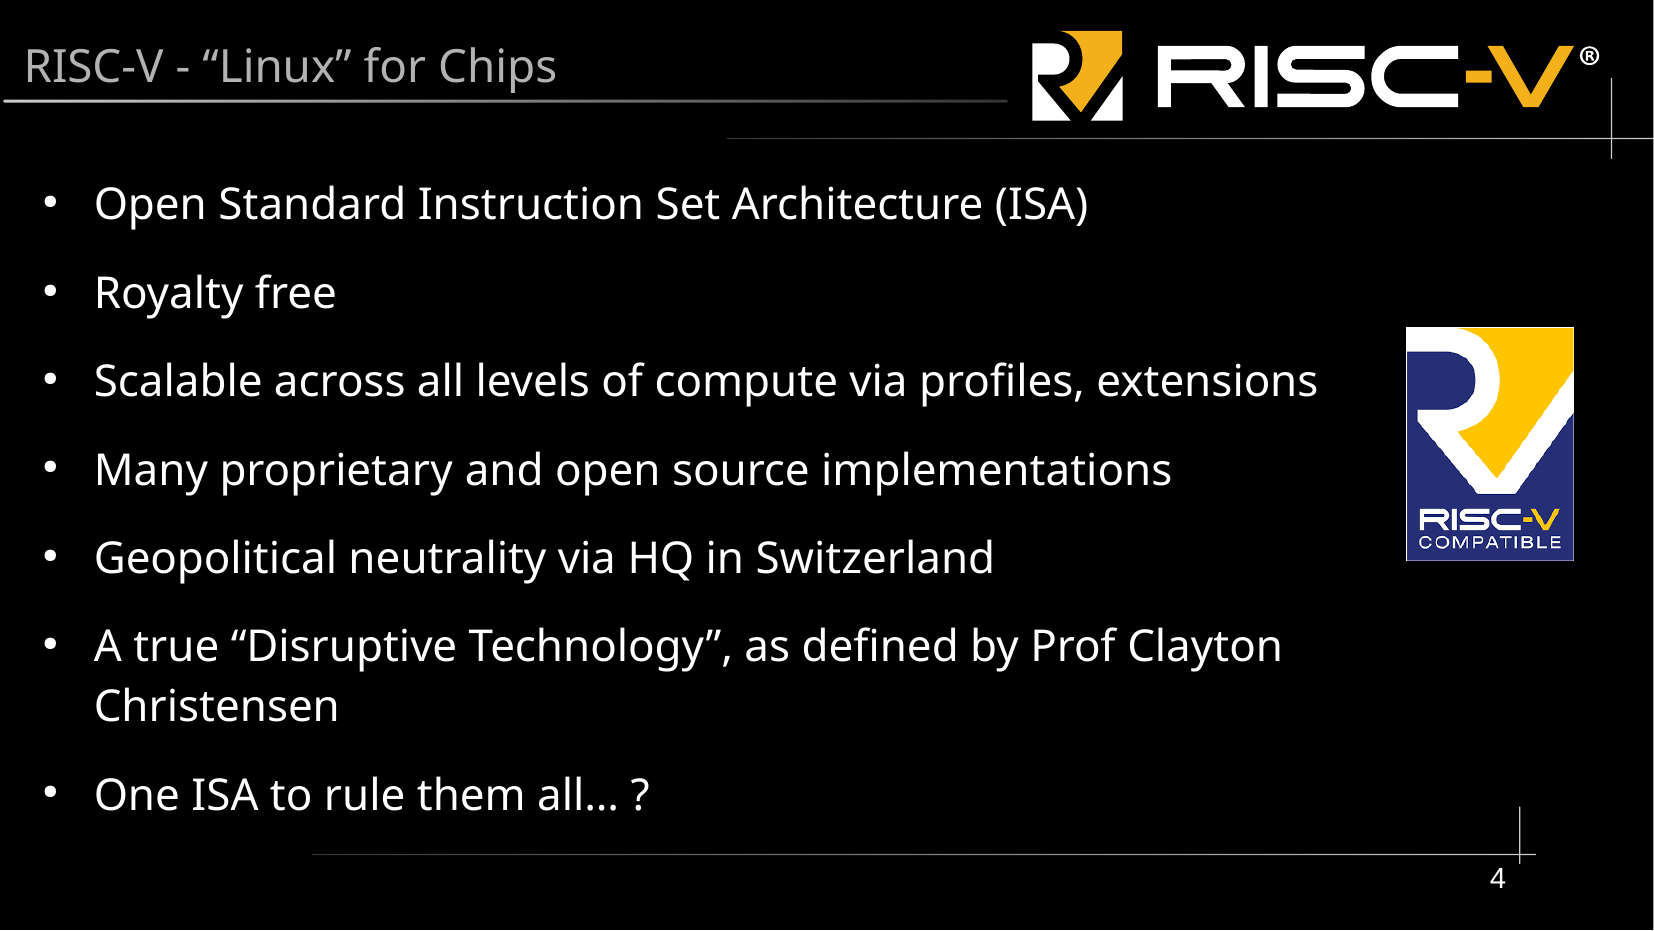

# RISC-V - “Linux” for Chips
Open Standard Instruction Set Architecture (ISA)
Royalty free
Scalable across all levels of compute via profiles, extensions
Many proprietary and open source implementations
Geopolitical neutrality via HQ in Switzerland
A true “Disruptive Technology”, as defined by Prof Clayton Christensen
One ISA to rule them all… ?
4